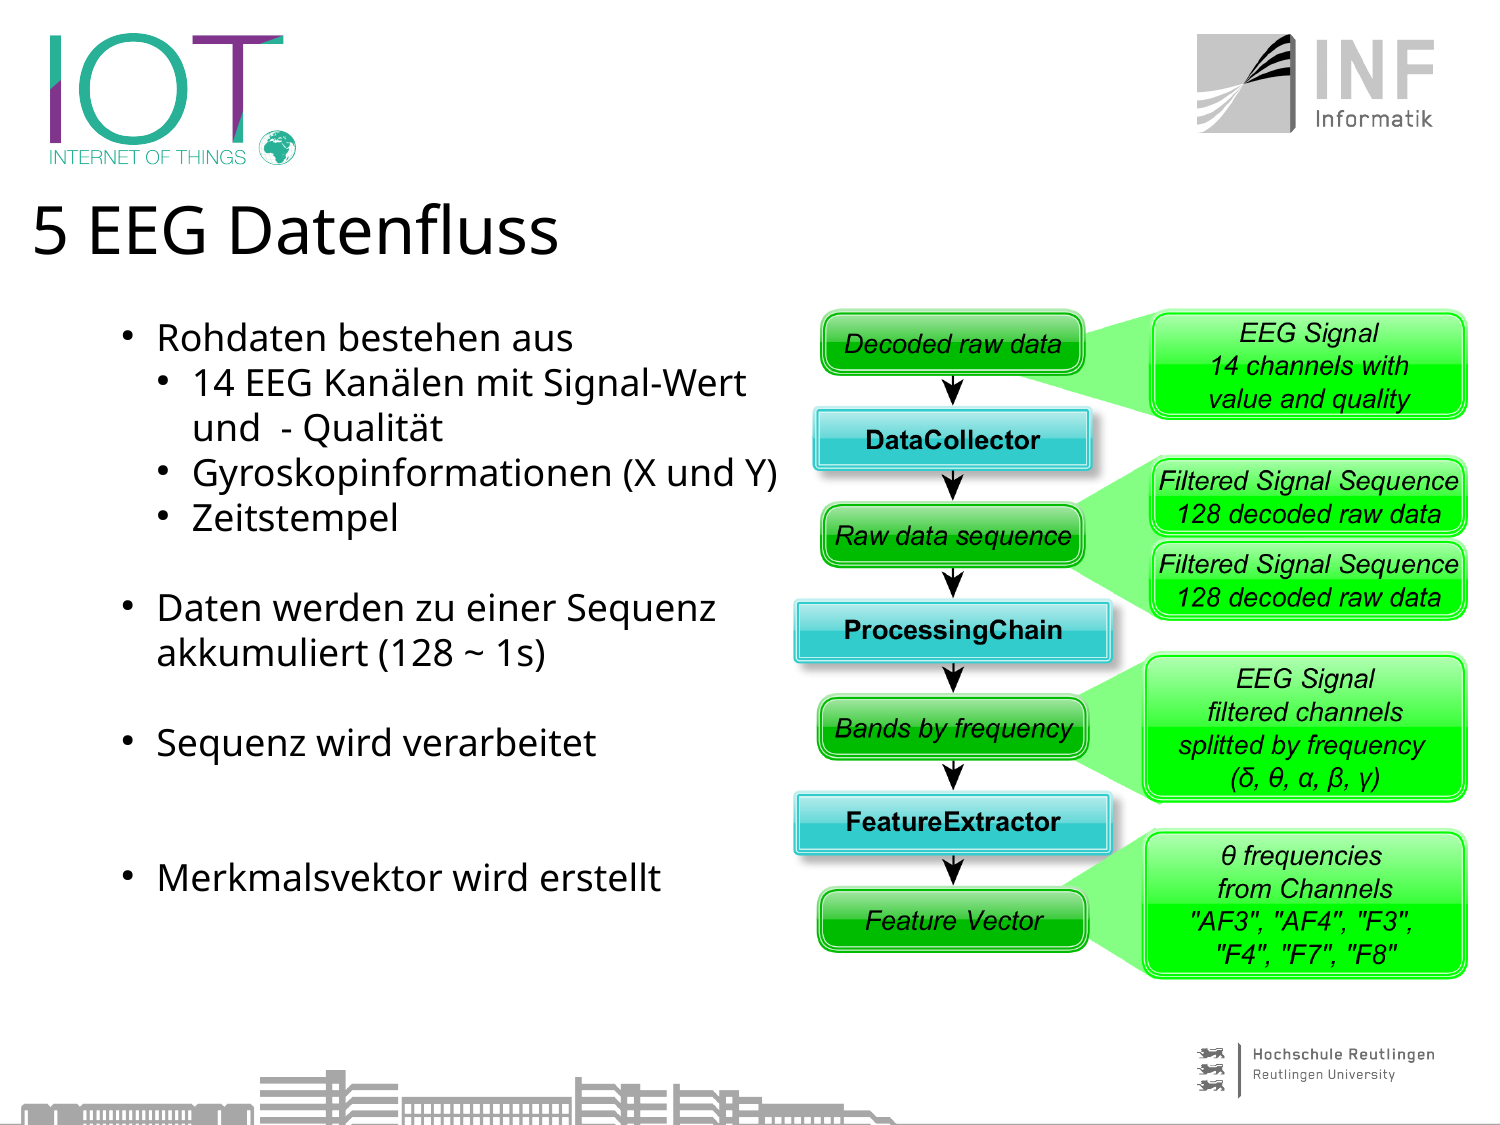

5 EEG Datenfluss
Rohdaten bestehen aus
14 EEG Kanälen mit Signal-Wert
und - Qualität
Gyroskopinformationen (X und Y)
Zeitstempel
Daten werden zu einer Sequenz akkumuliert (128 ~ 1s)
Sequenz wird verarbeitet
Merkmalsvektor wird erstellt